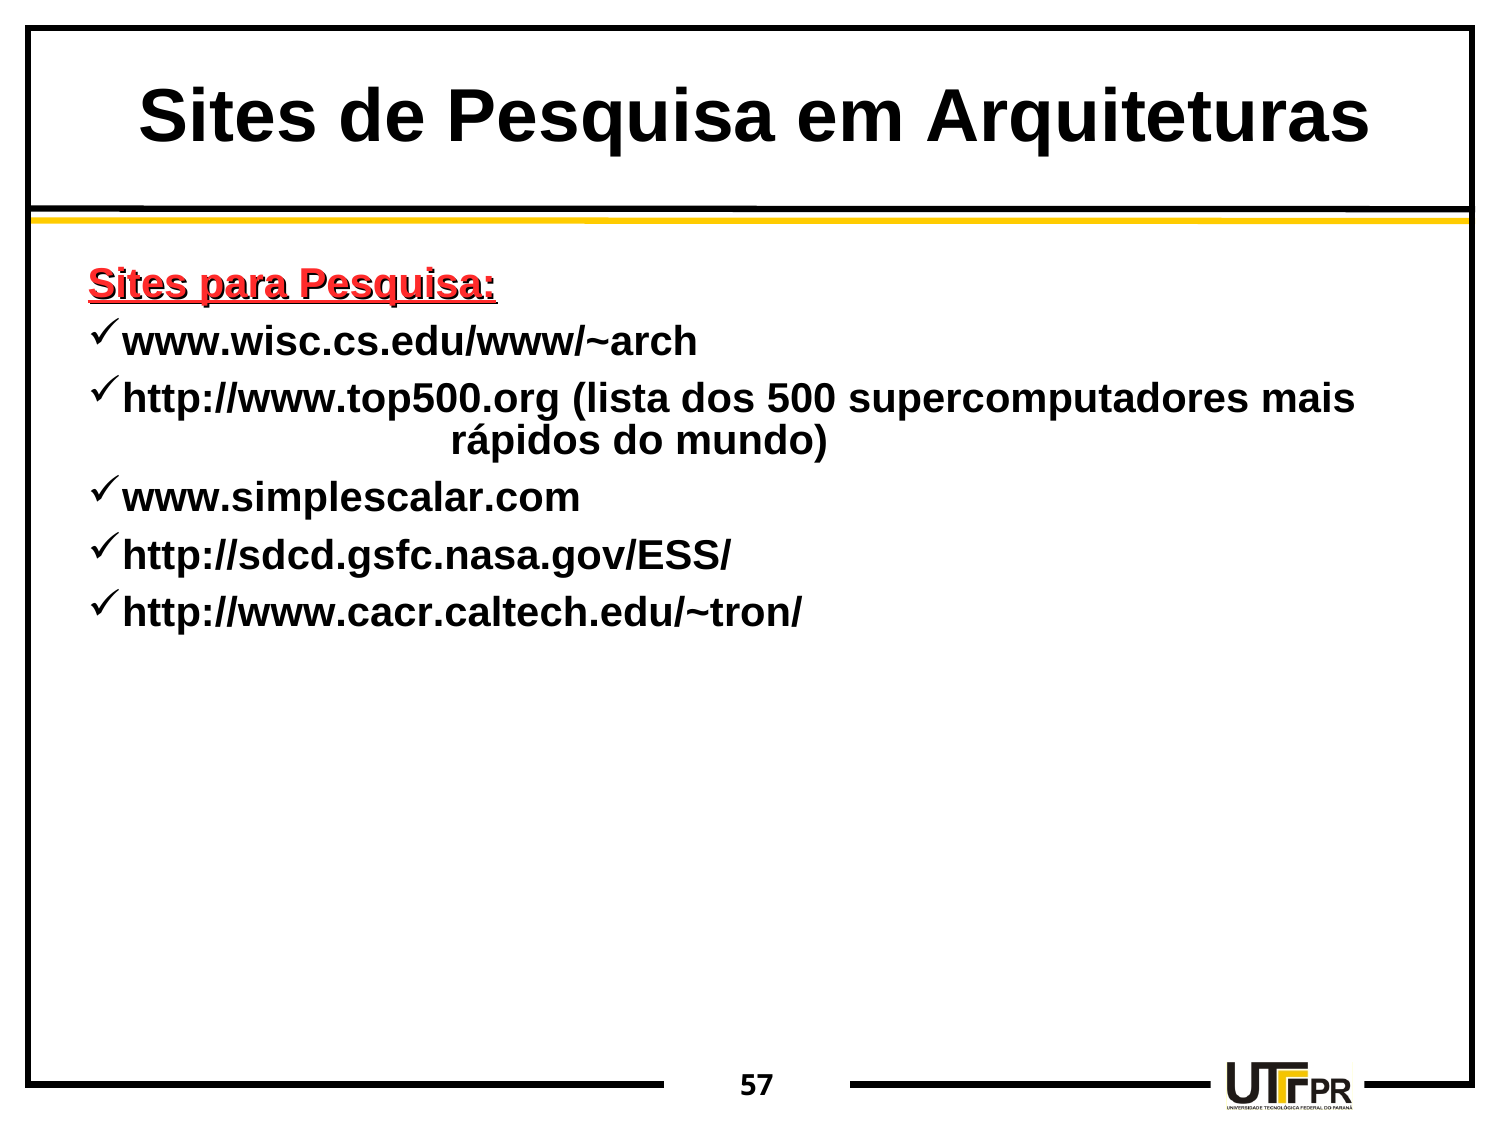

# Sites de Pesquisa em Arquiteturas
Sites para Pesquisa:
www.wisc.cs.edu/www/~arch
http://www.top500.org (lista dos 500 supercomputadores mais 			 rápidos do mundo)
www.simplescalar.com
http://sdcd.gsfc.nasa.gov/ESS/
http://www.cacr.caltech.edu/~tron/